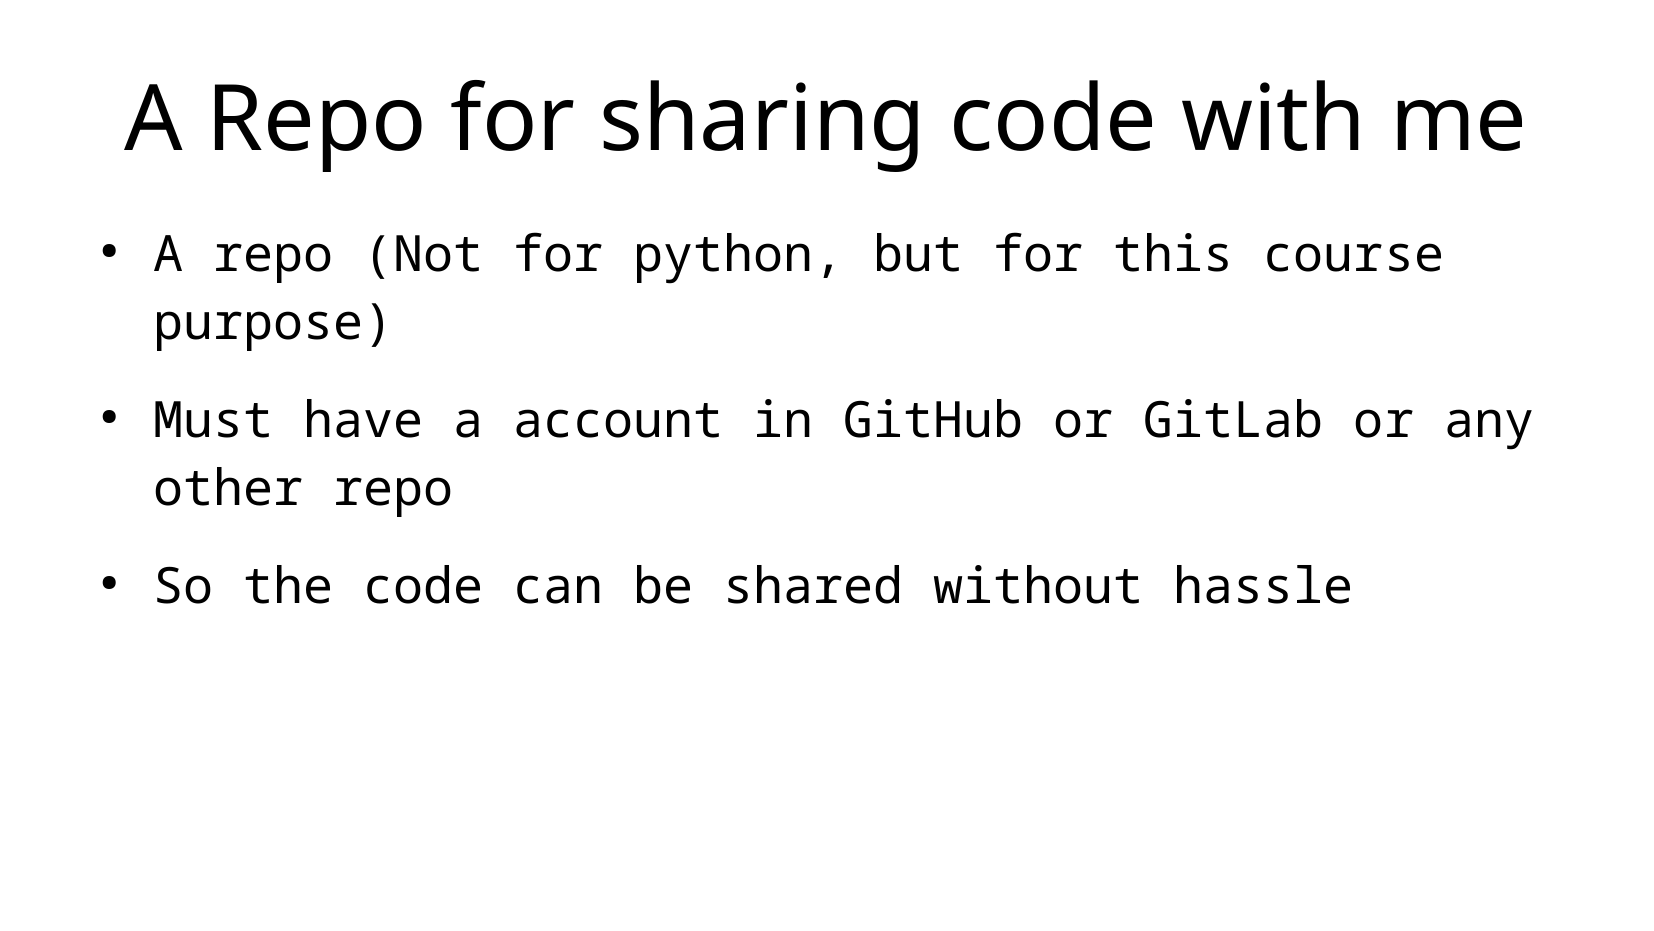

# A Repo for sharing code with me
A repo (Not for python, but for this course purpose)
Must have a account in GitHub or GitLab or any other repo
So the code can be shared without hassle